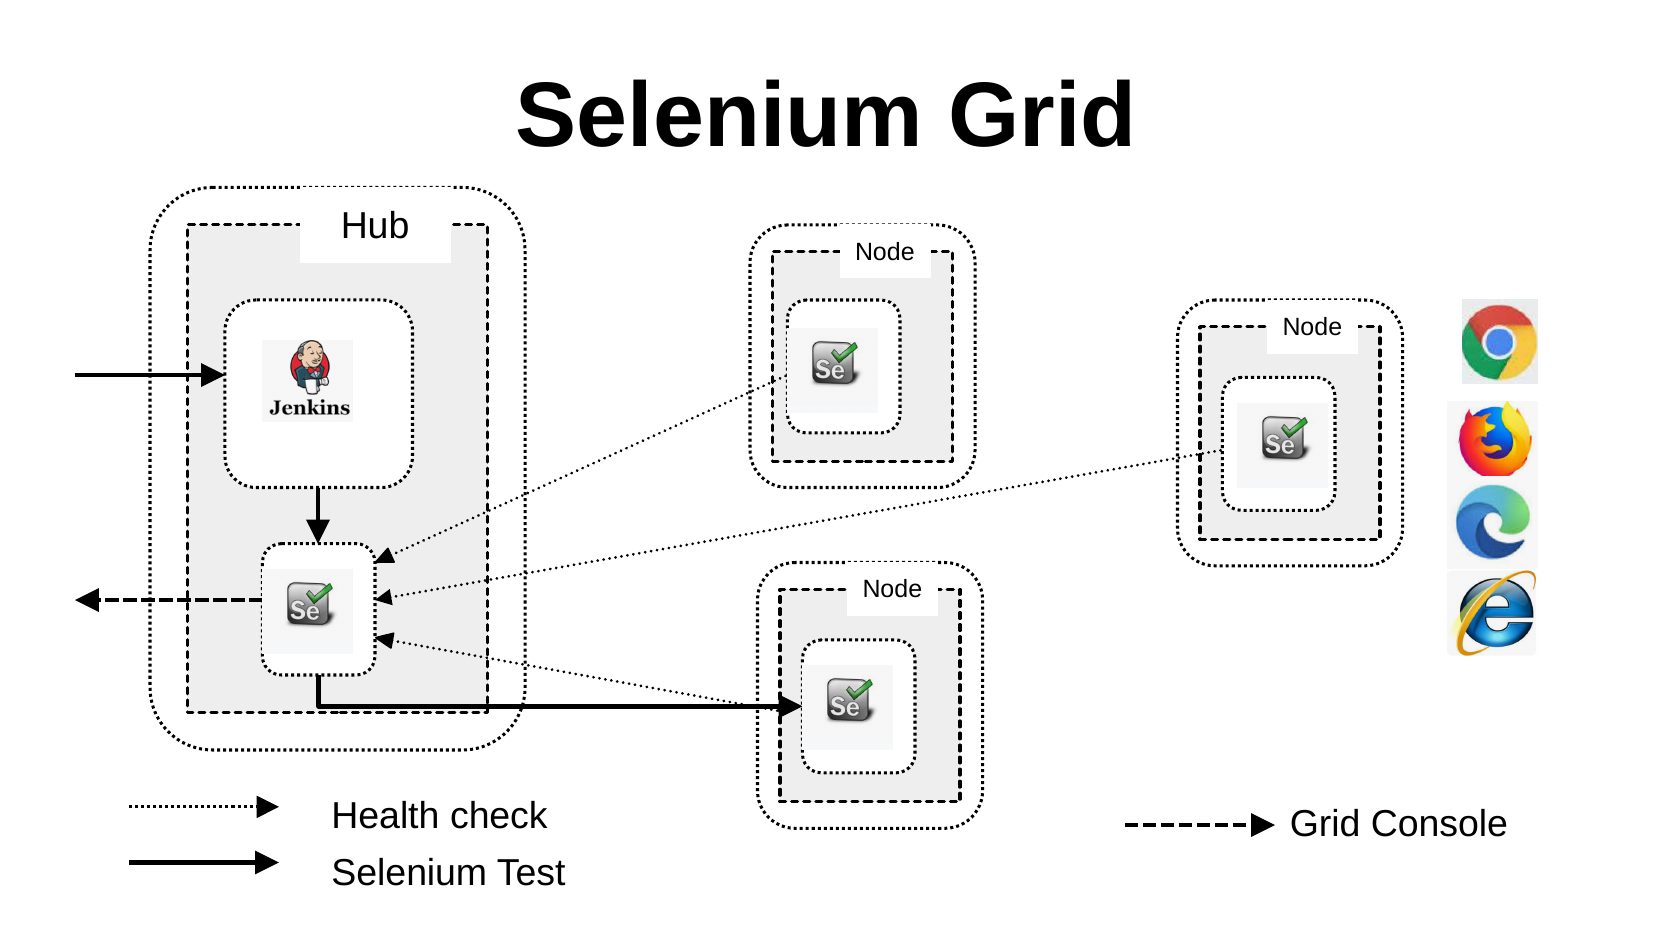

# Selenium Grid
Hub
Node
Node
Node
Health check
Grid Console
Selenium Test